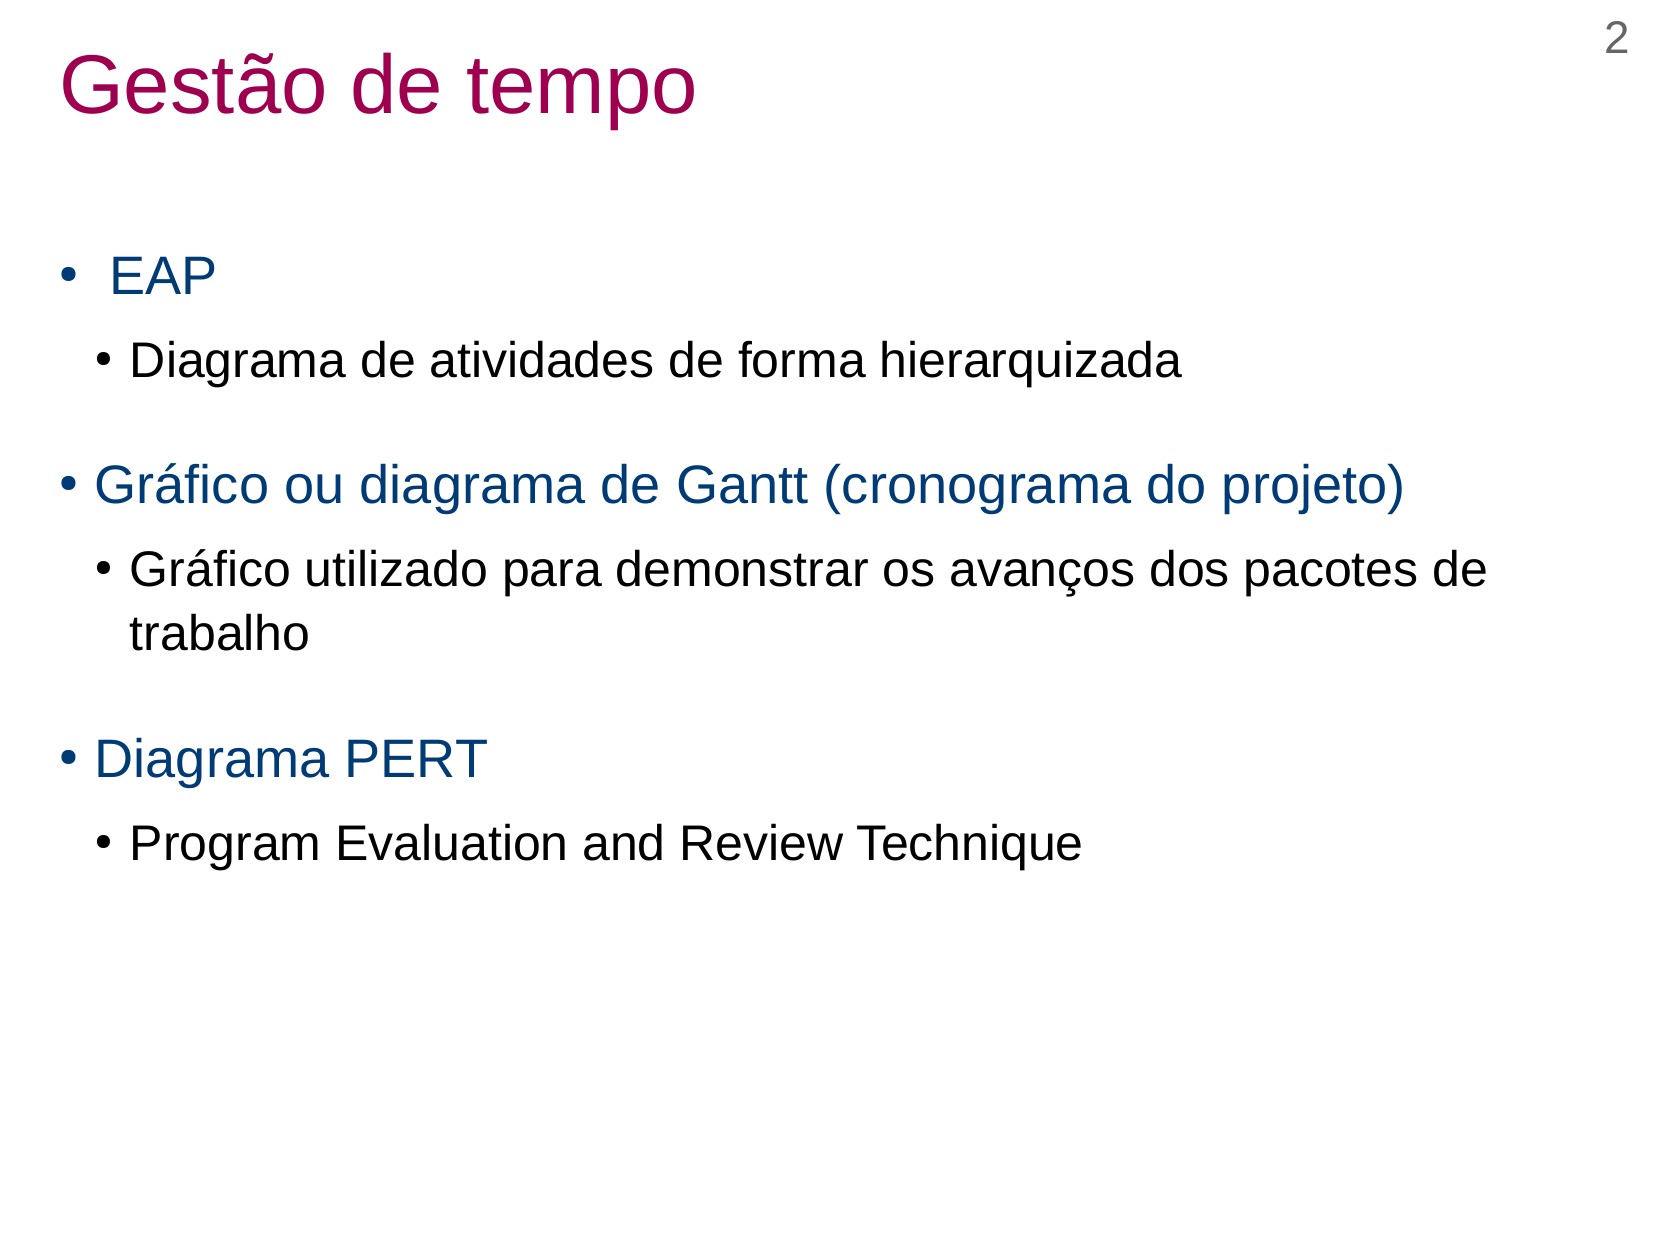

2
# Gestão de tempo
 EAP
Diagrama de atividades de forma hierarquizada
Gráfico ou diagrama de Gantt (cronograma do projeto)
Gráfico utilizado para demonstrar os avanços dos pacotes de trabalho
Diagrama PERT
Program Evaluation and Review Technique